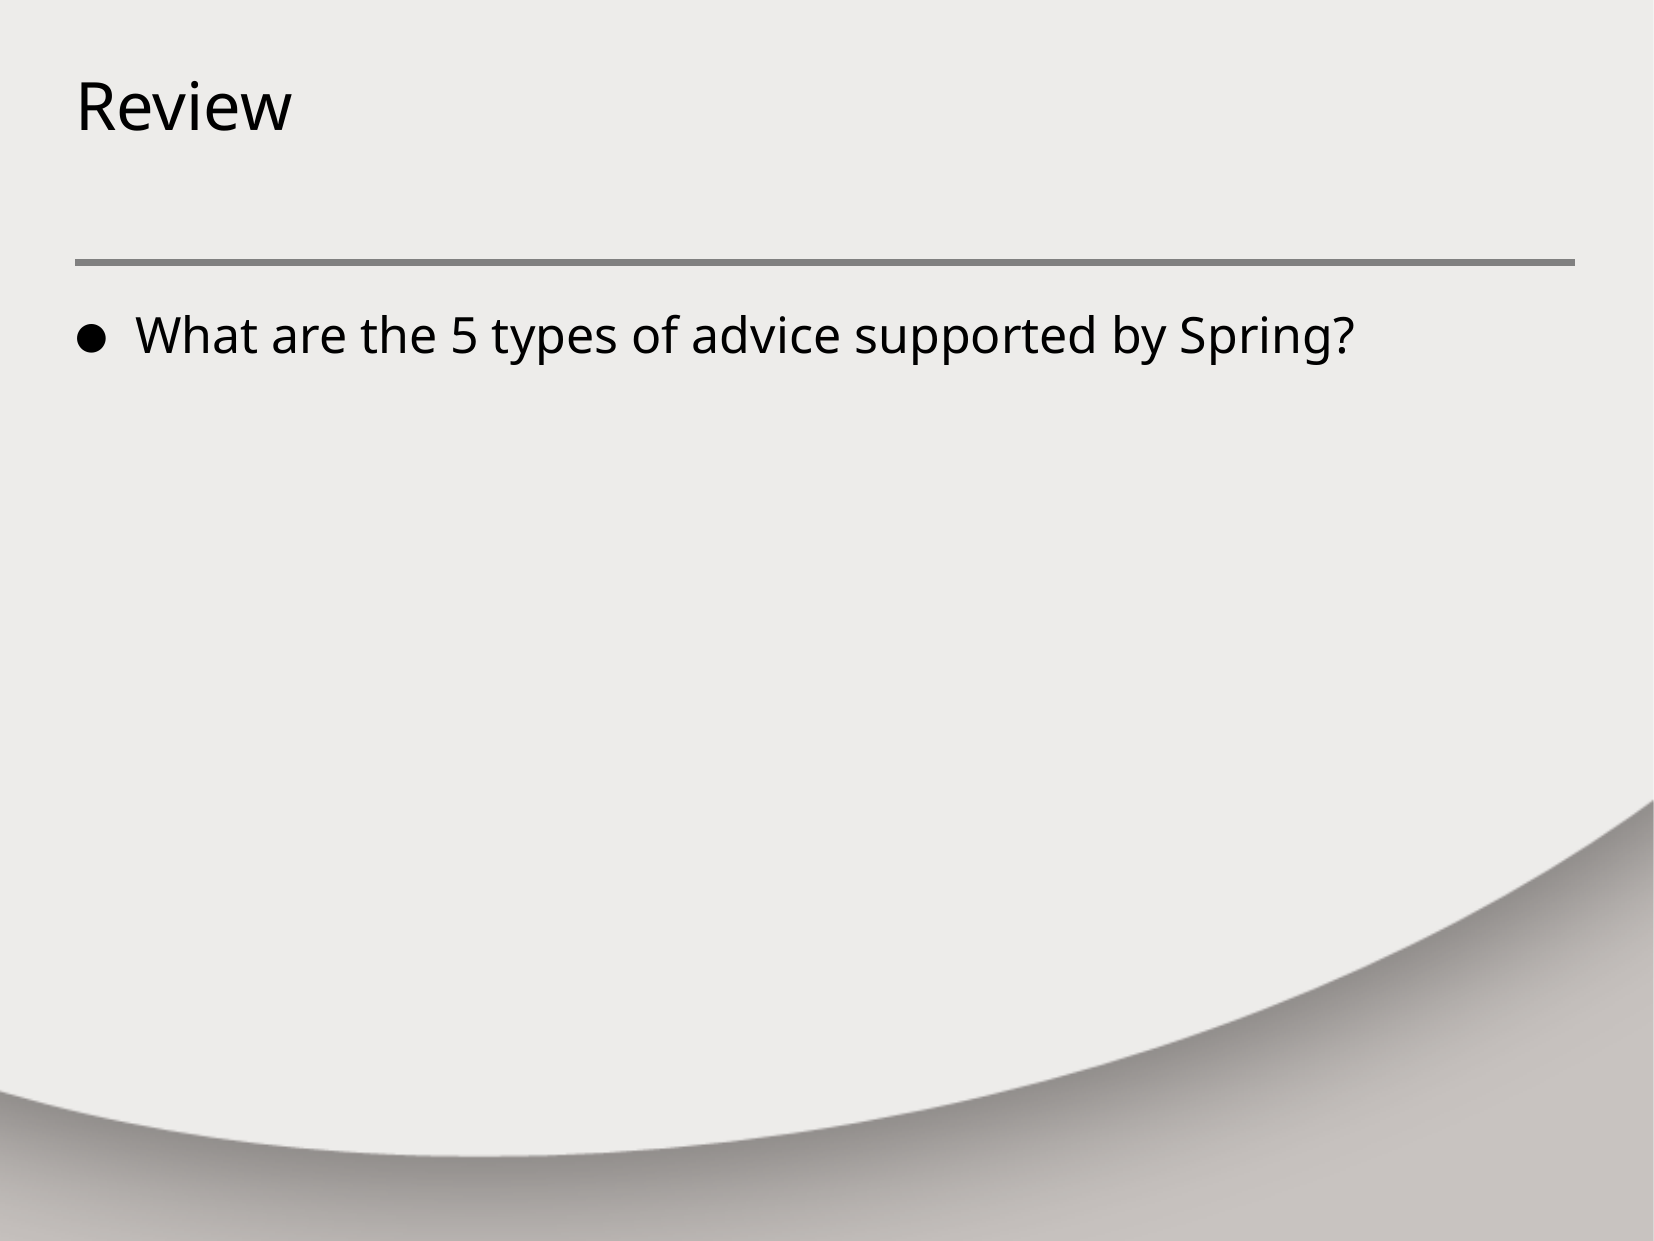

# Review
What are the 5 types of advice supported by Spring?